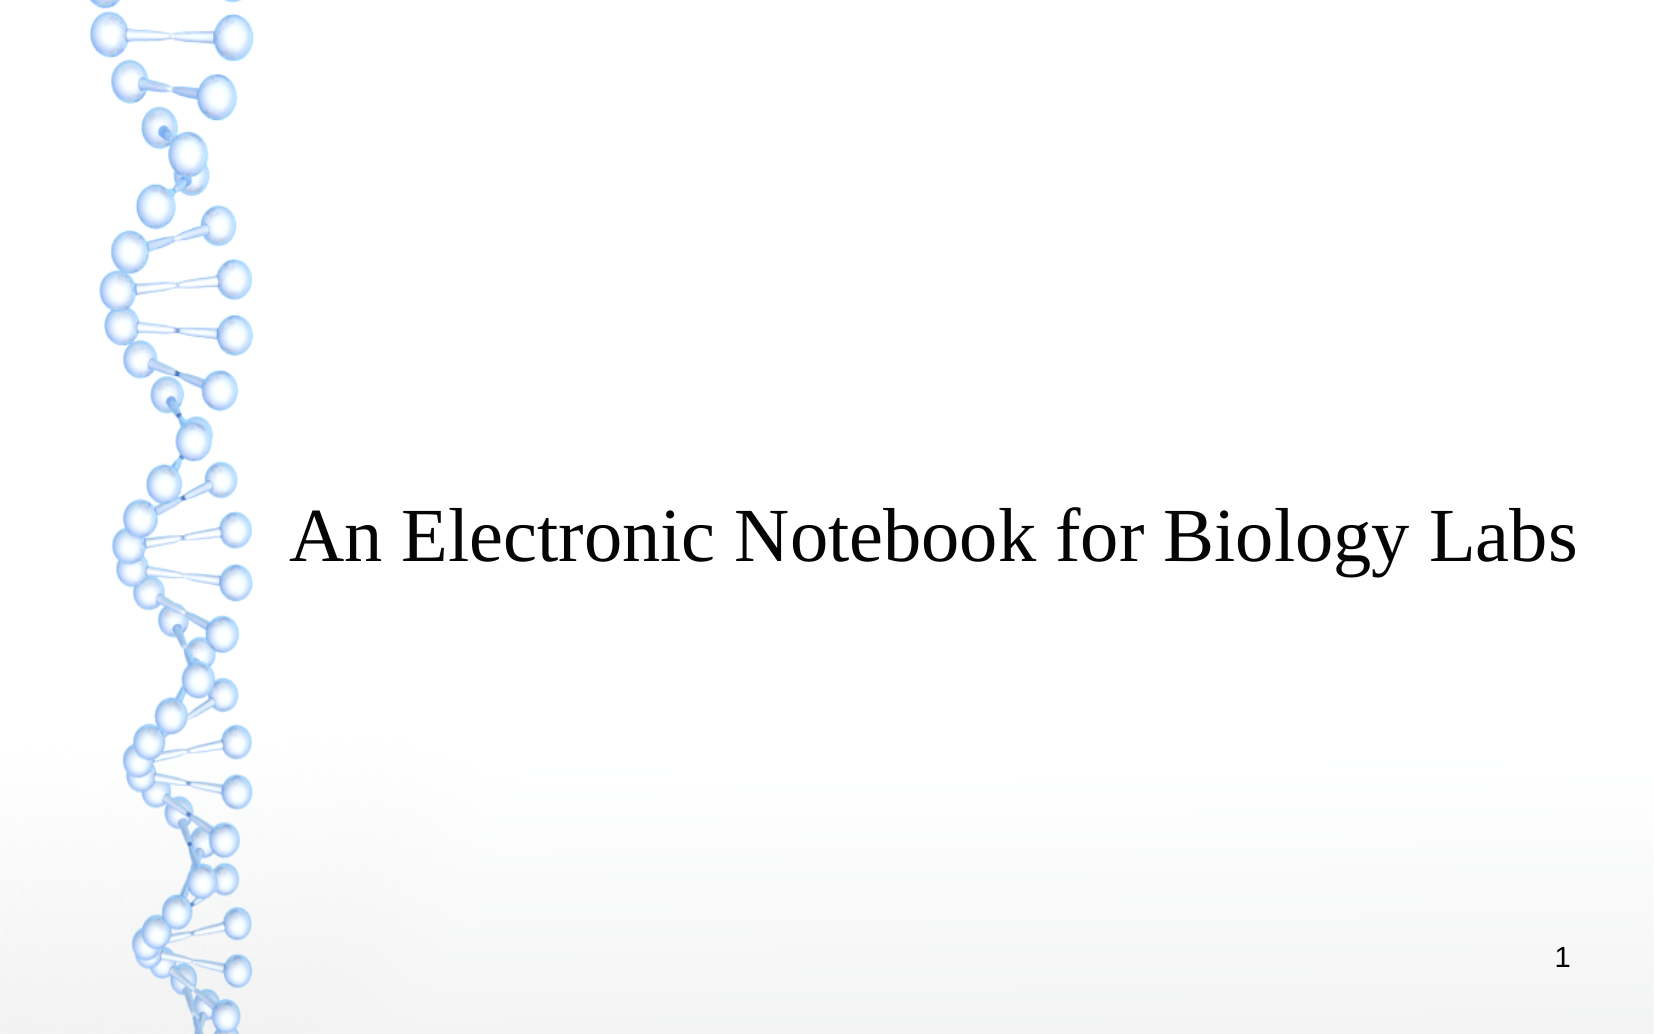

# An Electronic Notebook for Biology Labs
1